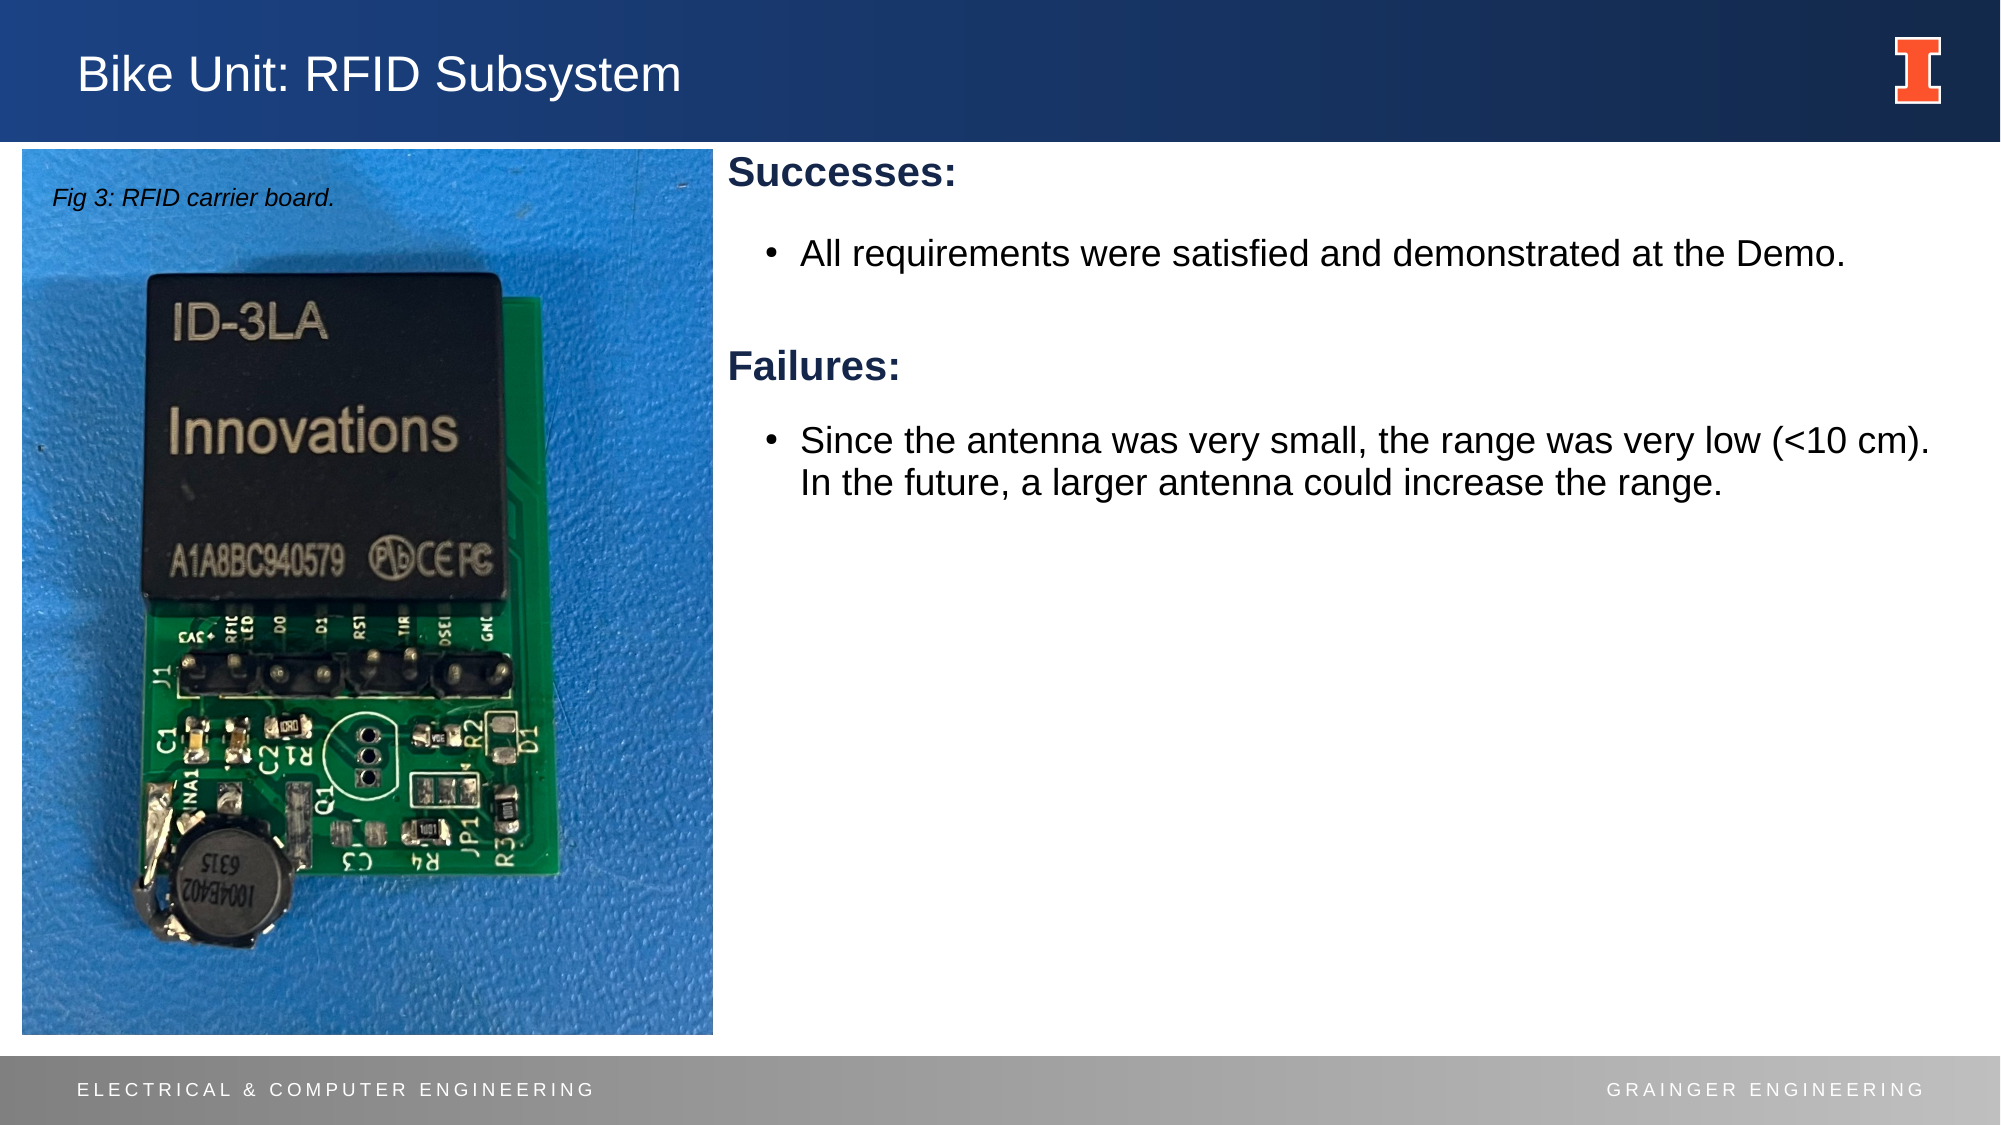

Bike Unit: RFID Subsystem
Successes:
Fig 3: RFID carrier board.
All requirements were satisfied and demonstrated at the Demo.
Failures:
Since the antenna was very small, the range was very low (<10 cm).
In the future, a larger antenna could increase the range.
ELECTRICAL & COMPUTER ENGINEERING
GRAINGER ENGINEERING